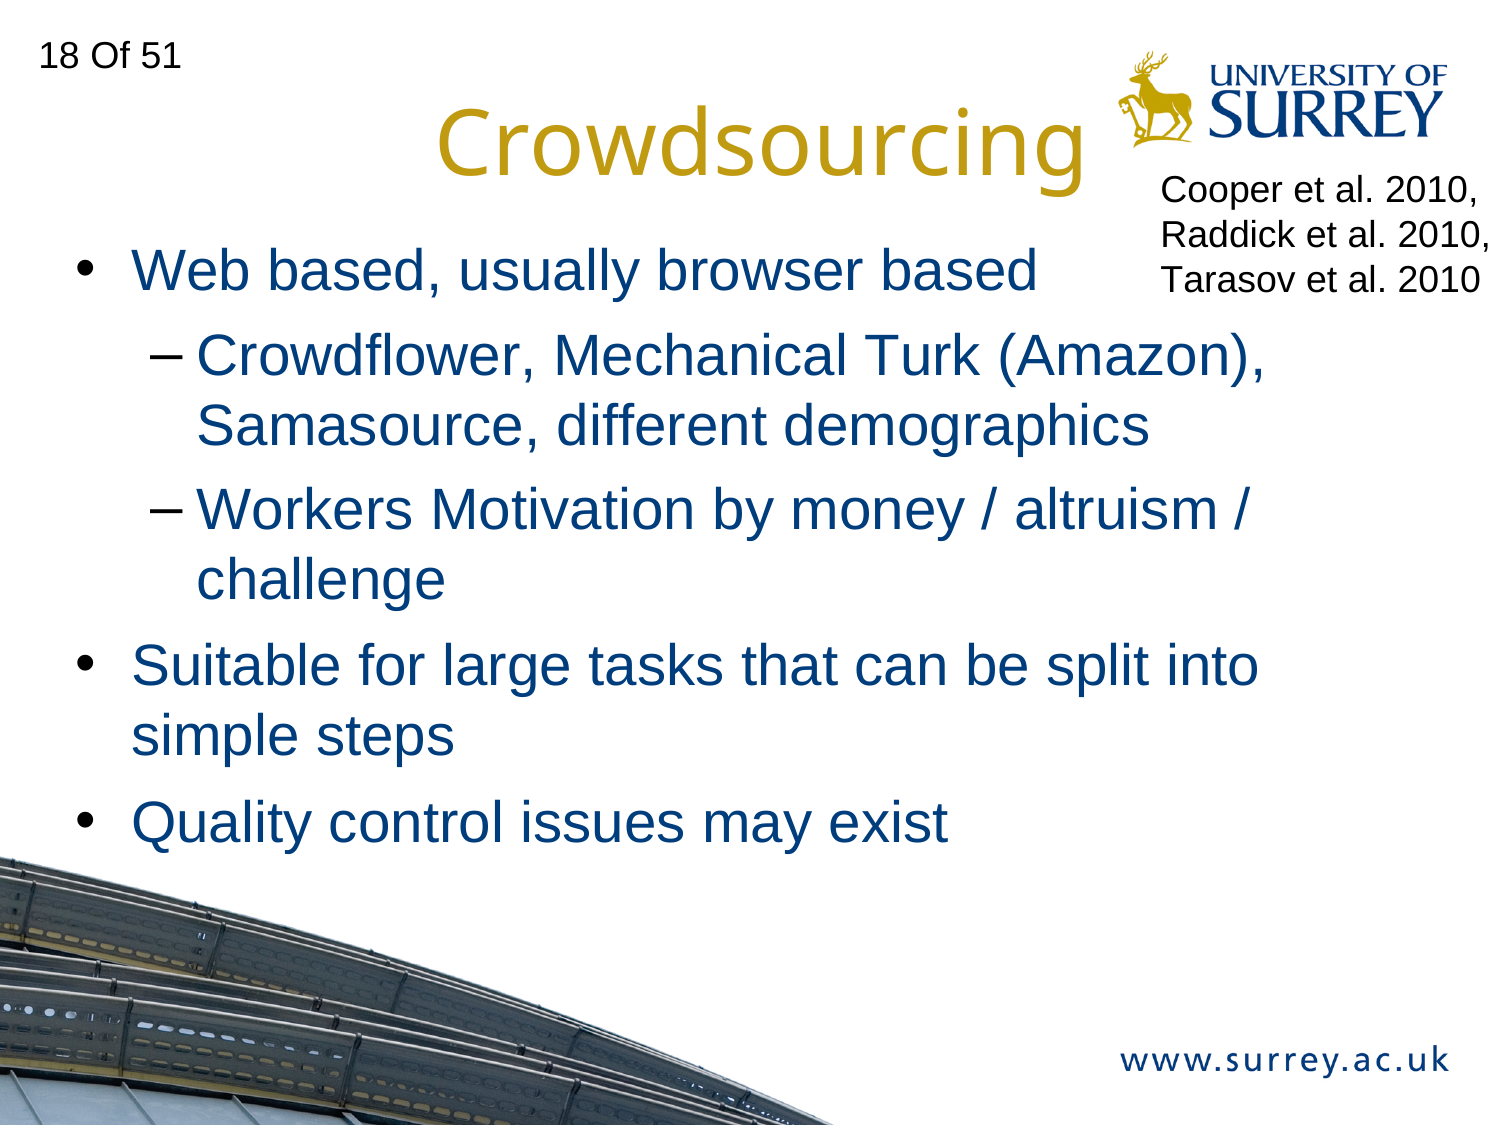

# Crowdsourcing
Cooper et al. 2010,
Raddick et al. 2010,
Tarasov et al. 2010
Web based, usually browser based
Crowdflower, Mechanical Turk (Amazon), Samasource, different demographics
Workers Motivation by money / altruism / challenge
Suitable for large tasks that can be split into simple steps
Quality control issues may exist